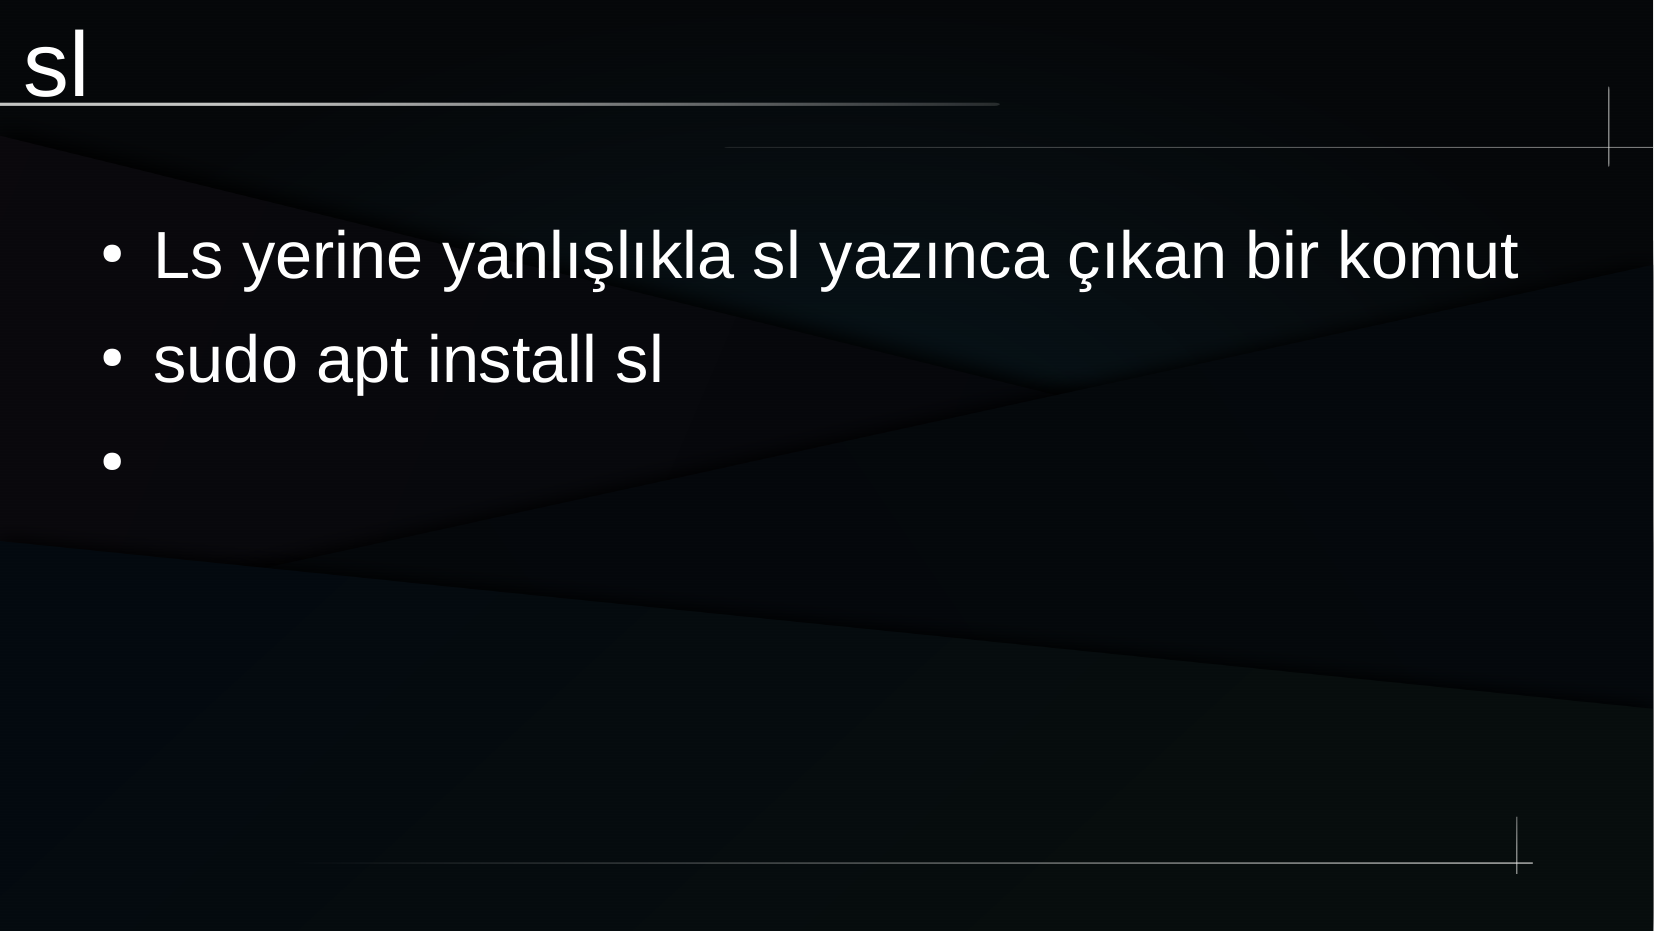

# sl
Ls yerine yanlışlıkla sl yazınca çıkan bir komut
sudo apt install sl